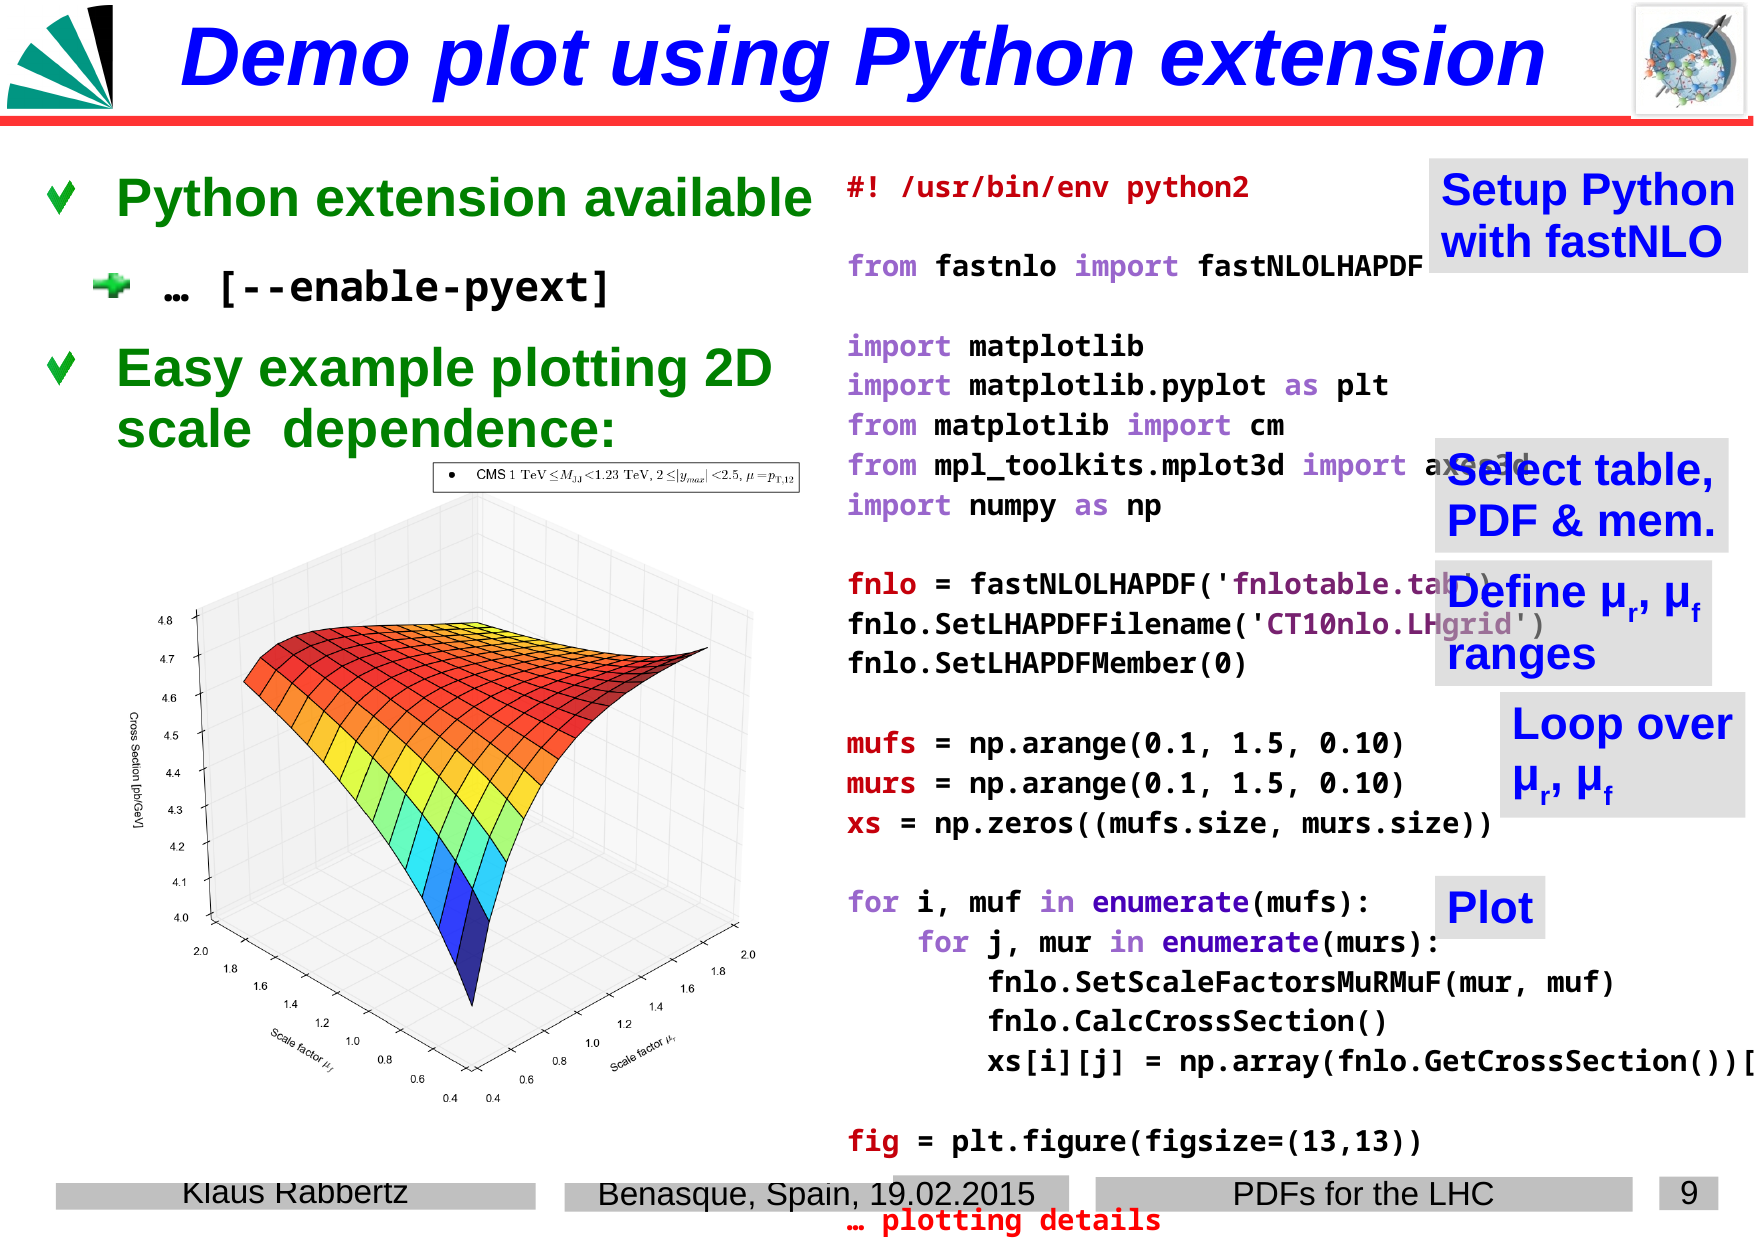

# Demo plot using Python extension
Setup Python
with fastNLO
#! /usr/bin/env python2
from fastnlo import fastNLOLHAPDF
import matplotlib
import matplotlib.pyplot as plt
from matplotlib import cm
from mpl_toolkits.mplot3d import axes3d
import numpy as np
fnlo = fastNLOLHAPDF('fnlotable.tab')
fnlo.SetLHAPDFFilename('CT10nlo.LHgrid')
fnlo.SetLHAPDFMember(0)
mufs = np.arange(0.1, 1.5, 0.10)
murs = np.arange(0.1, 1.5, 0.10)
xs = np.zeros((mufs.size, murs.size))
for i, muf in enumerate(mufs):
 for j, mur in enumerate(murs):
 fnlo.SetScaleFactorsMuRMuF(mur, muf)
 fnlo.CalcCrossSection()
 xs[i][j] = np.array(fnlo.GetCrossSection())[0]
fig = plt.figure(figsize=(13,13))
… plotting details
ax.set_ylabel('Scale factor $\mu_F$')
ax.set_xlabel('Scale factor $\mu_R$')
ax.set_zlabel('Cross Section [pb/GeV]')
plt.show()
… plotting details
Python extension available
… [--enable-pyext]
Easy example plotting 2D scale dependence:
Select table,
PDF & mem.
Define μr, μf
ranges
Loop over
μr, μf
Plot